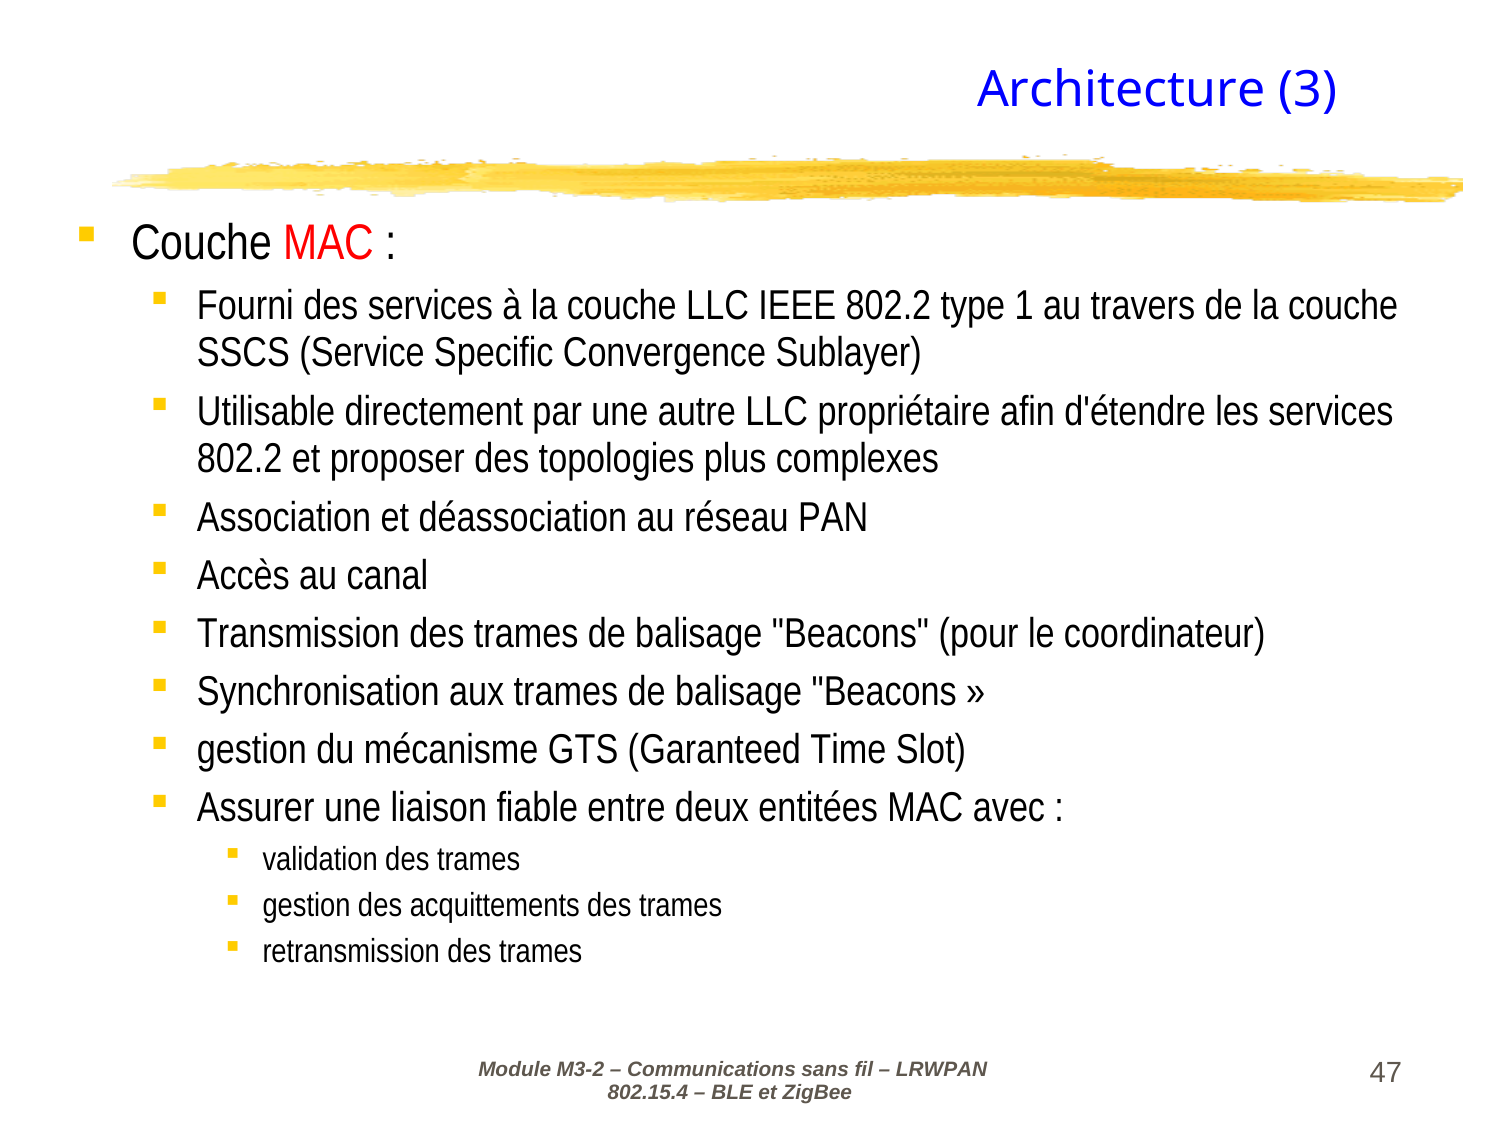

# Architecture (3)
Couche MAC :
Fourni des services à la couche LLC IEEE 802.2 type 1 au travers de la couche SSCS (Service Specific Convergence Sublayer)
Utilisable directement par une autre LLC propriétaire afin d'étendre les services 802.2 et proposer des topologies plus complexes
Association et déassociation au réseau PAN
Accès au canal
Transmission des trames de balisage "Beacons" (pour le coordinateur)
Synchronisation aux trames de balisage "Beacons »
gestion du mécanisme GTS (Garanteed Time Slot)
Assurer une liaison fiable entre deux entitées MAC avec :
validation des trames
gestion des acquittements des trames
retransmission des trames
47